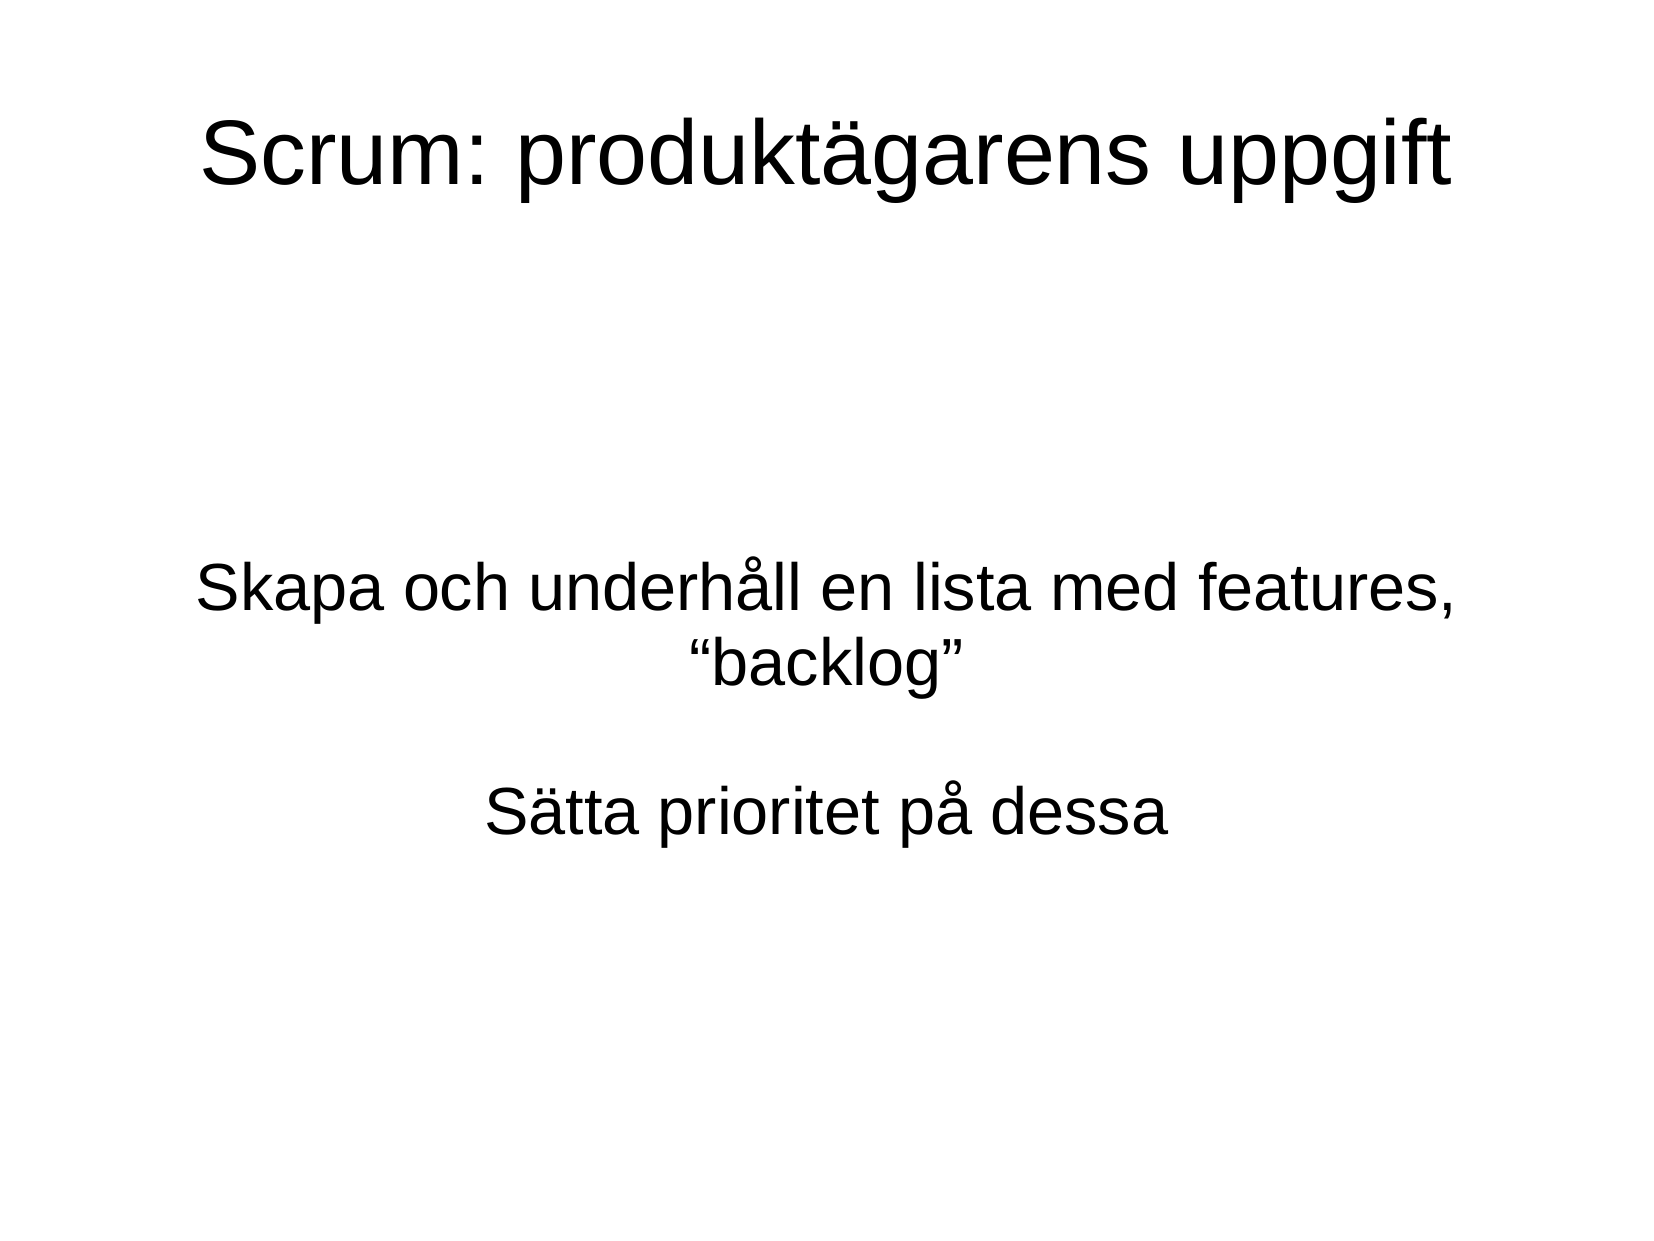

# Scrum: produktägarens uppgift
Skapa och underhåll en lista med features, “backlog”
Sätta prioritet på dessa